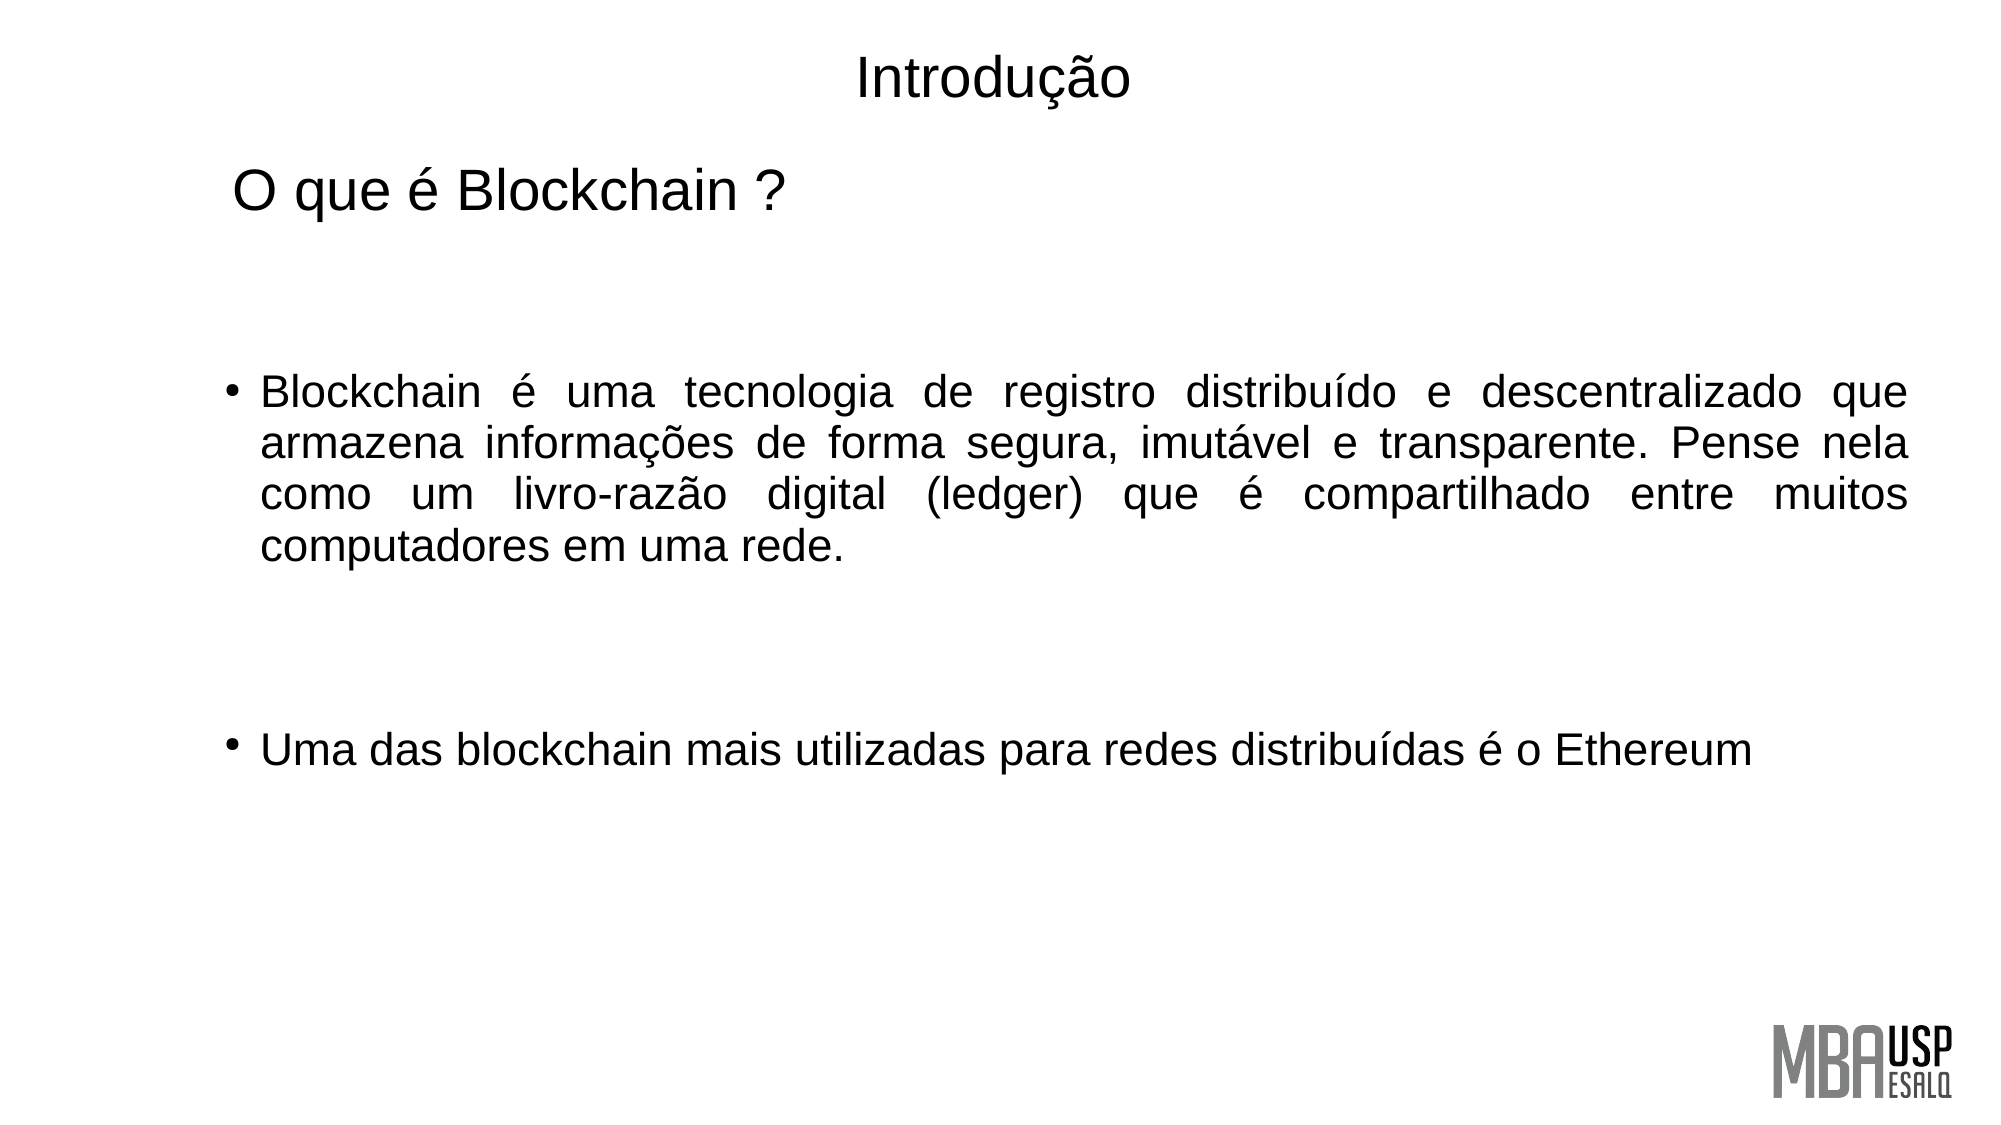

Introdução
	O que é Blockchain ?
Blockchain é uma tecnologia de registro distribuído e descentralizado que armazena informações de forma segura, imutável e transparente. Pense nela como um livro-razão digital (ledger) que é compartilhado entre muitos computadores em uma rede.
Uma das blockchain mais utilizadas para redes distribuídas é o Ethereum